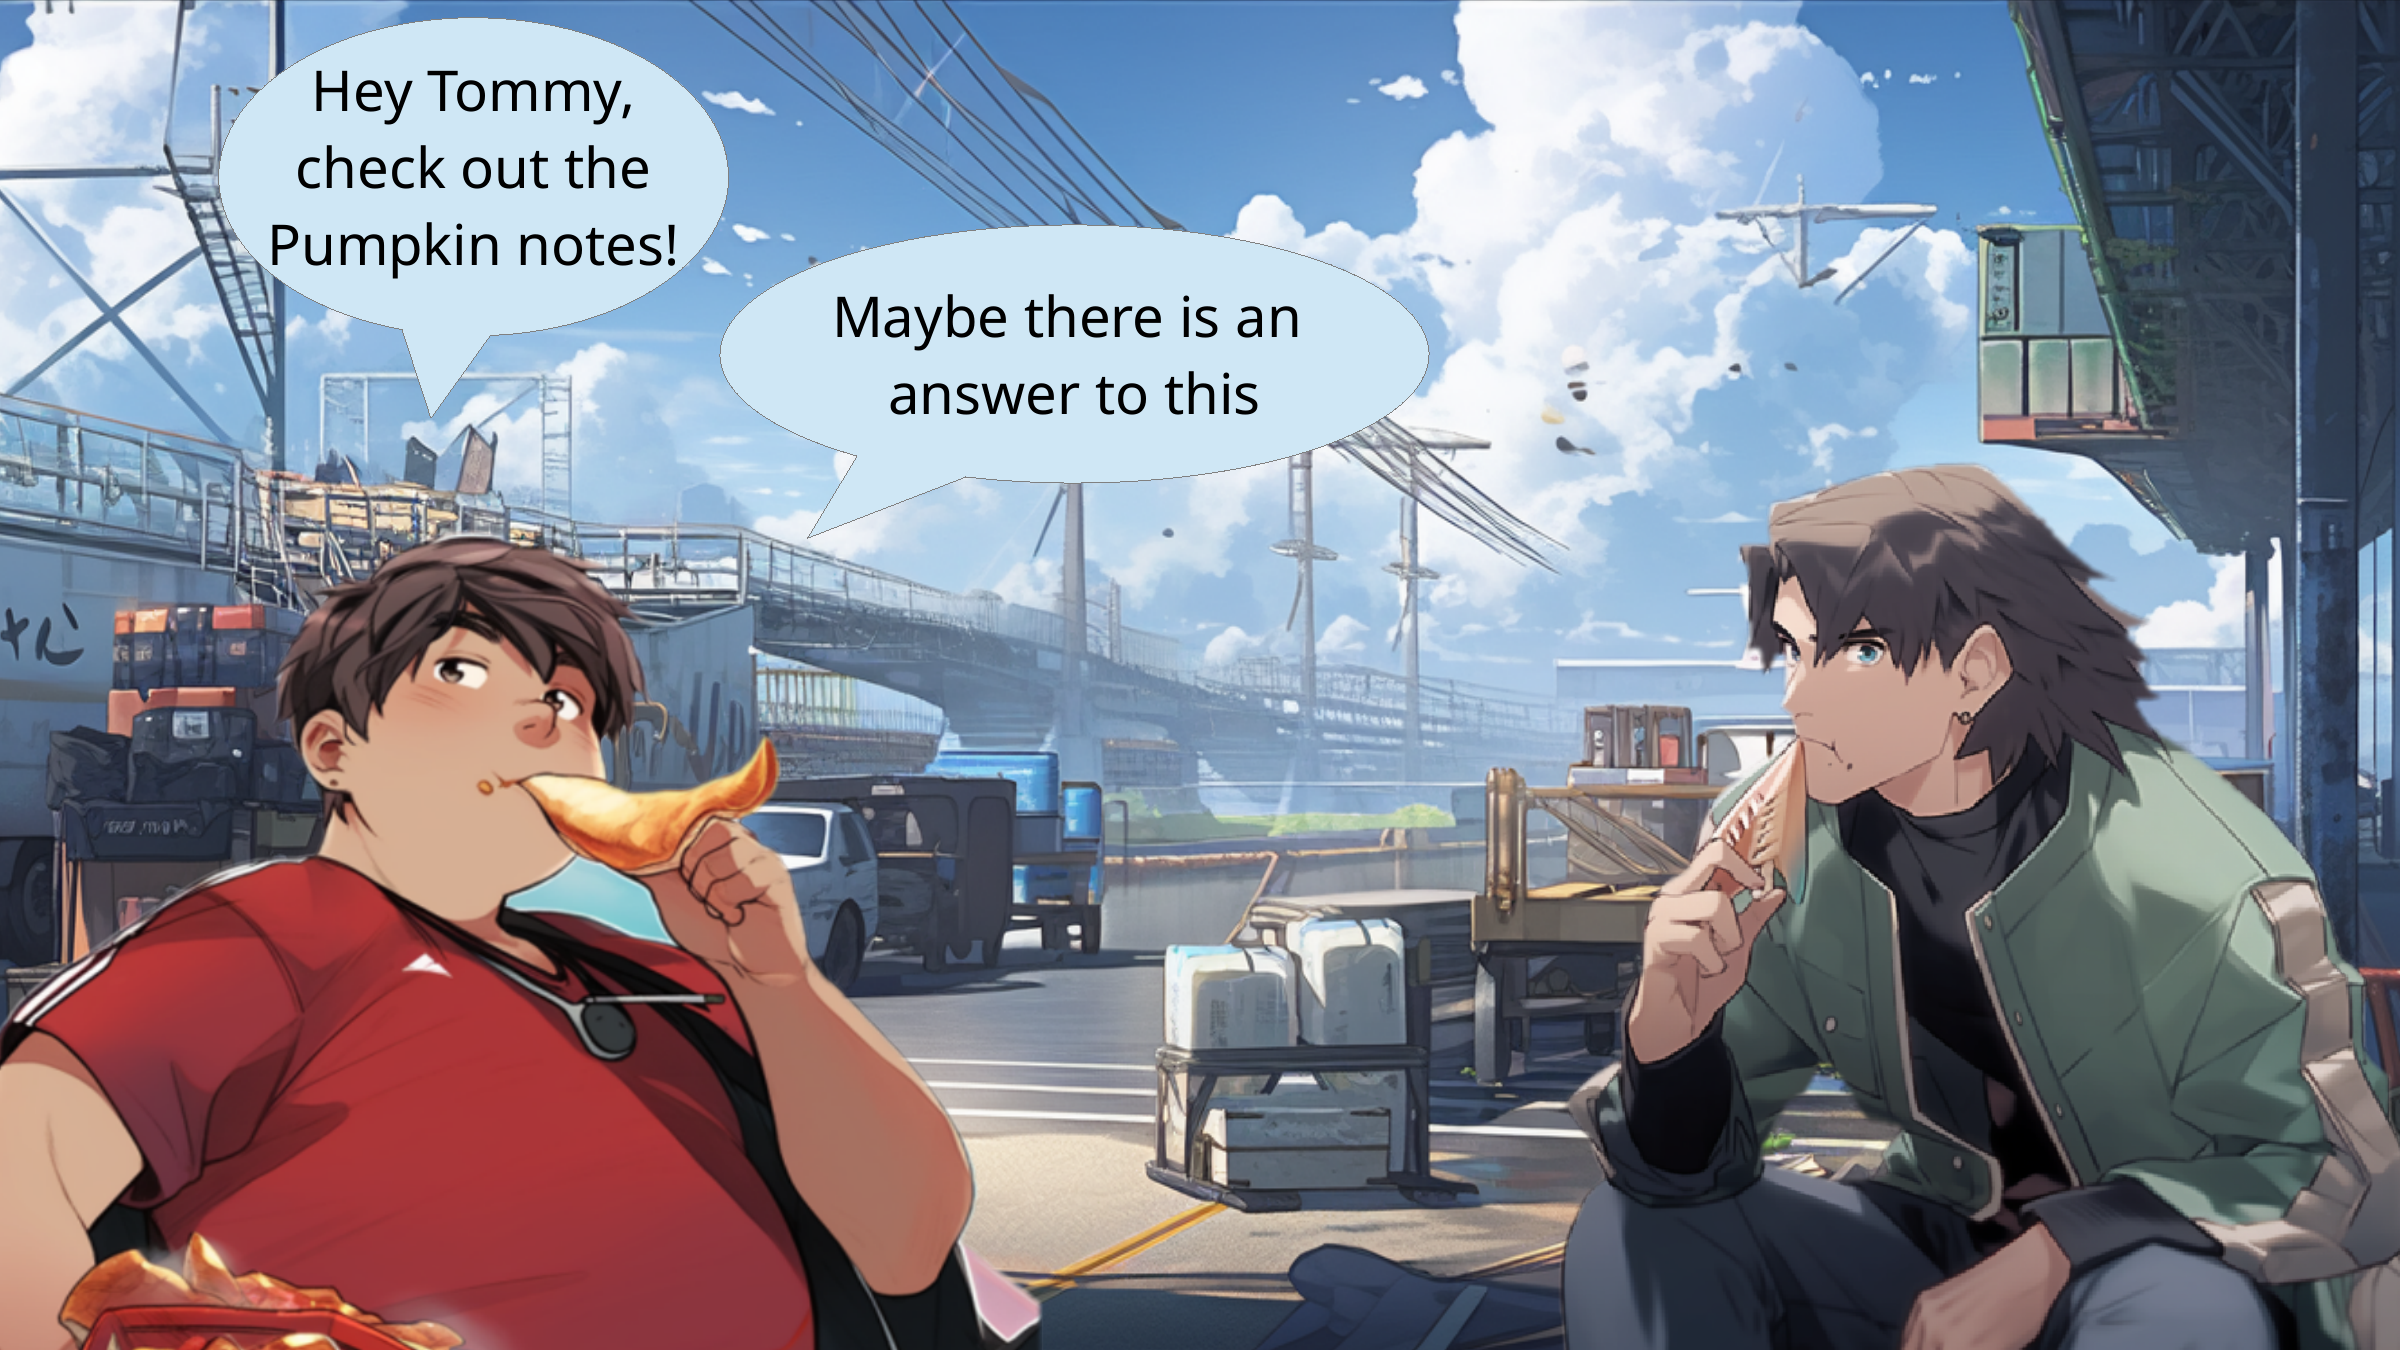

Hey Tommy,
check out the
Pumpkin notes!
Maybe there is an
answer to this